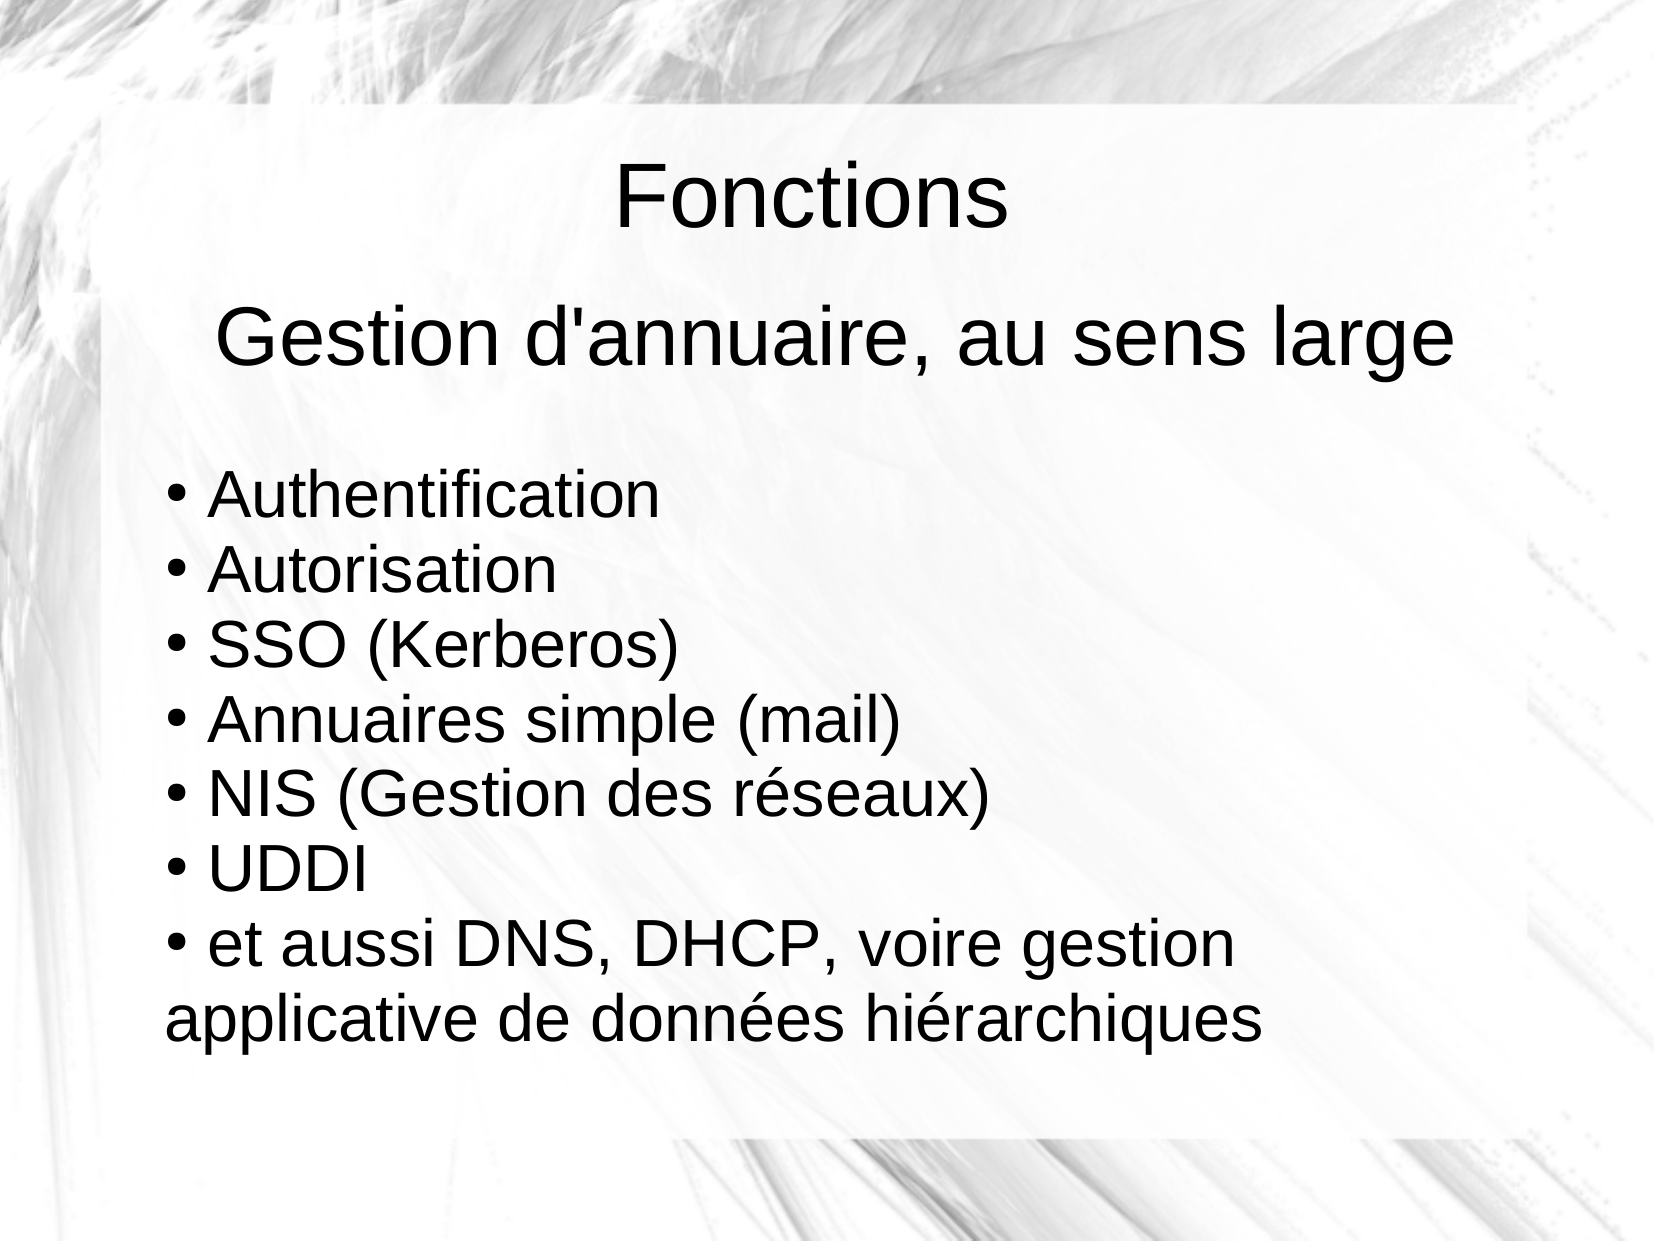

# Fonctions
Gestion d'annuaire, au sens large
 Authentification
 Autorisation
 SSO (Kerberos)
 Annuaires simple (mail)
 NIS (Gestion des réseaux)
 UDDI
 et aussi DNS, DHCP, voire gestion applicative de données hiérarchiques